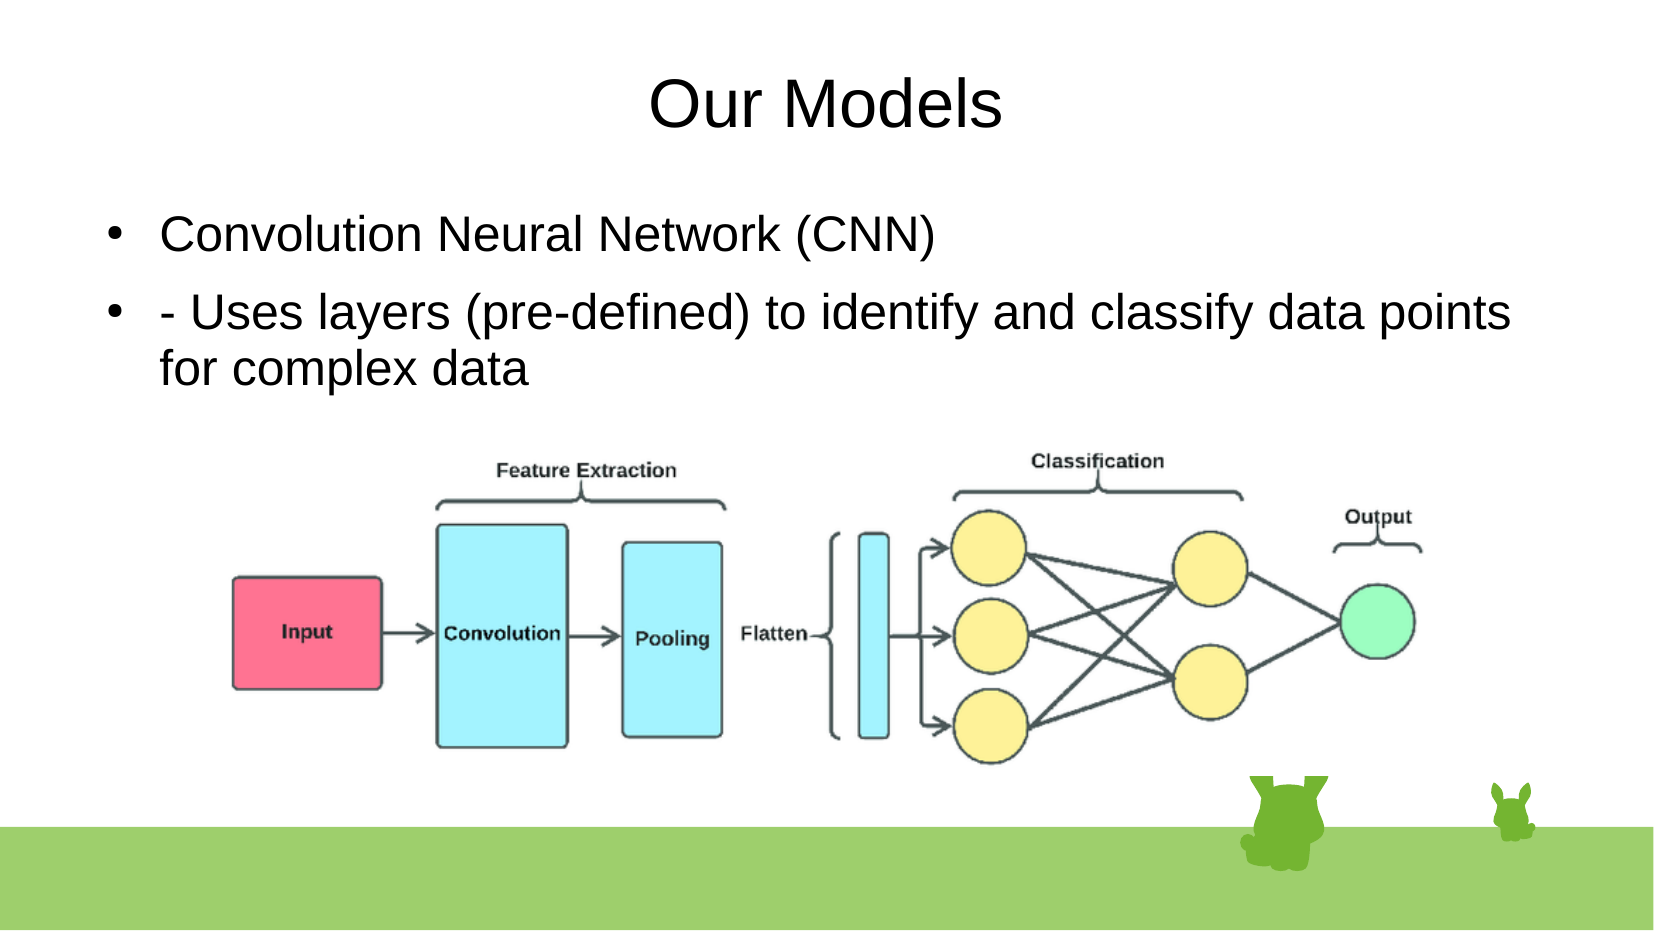

# Our Models
Convolution Neural Network (CNN)
- Uses layers (pre-defined) to identify and classify data points for complex data